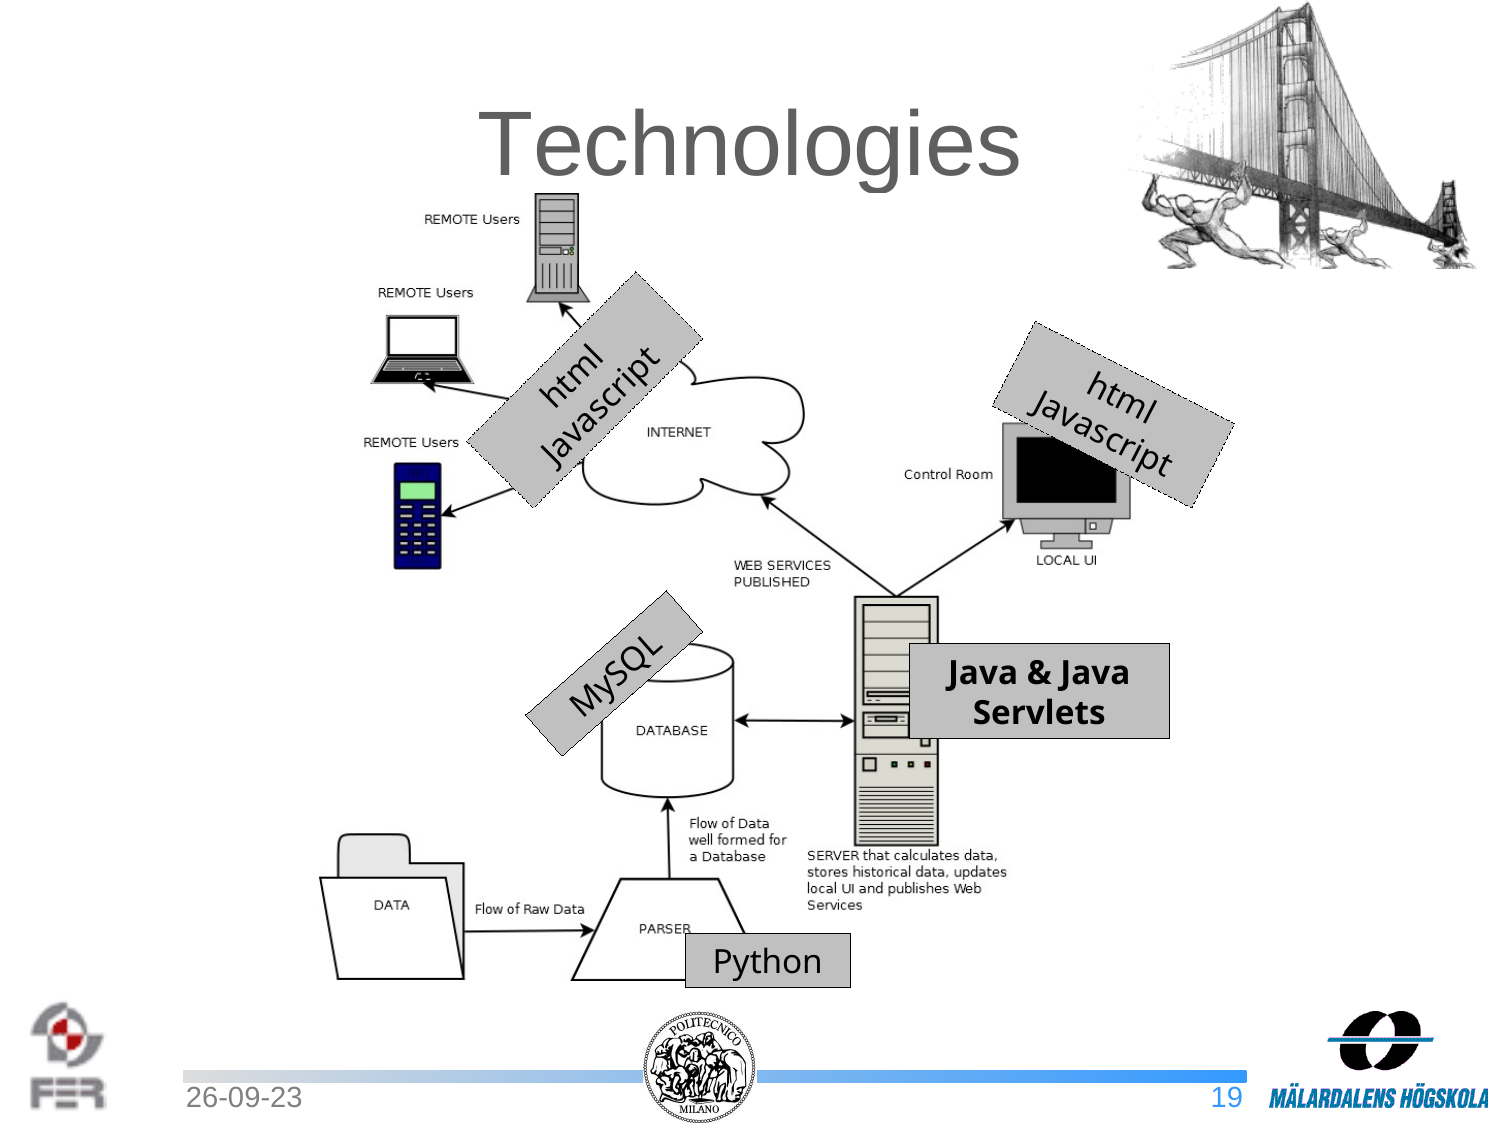

# Technologies
html
Javascript
html
Javascript
Java & Java Servlets
MySQL
Python
26-08-21